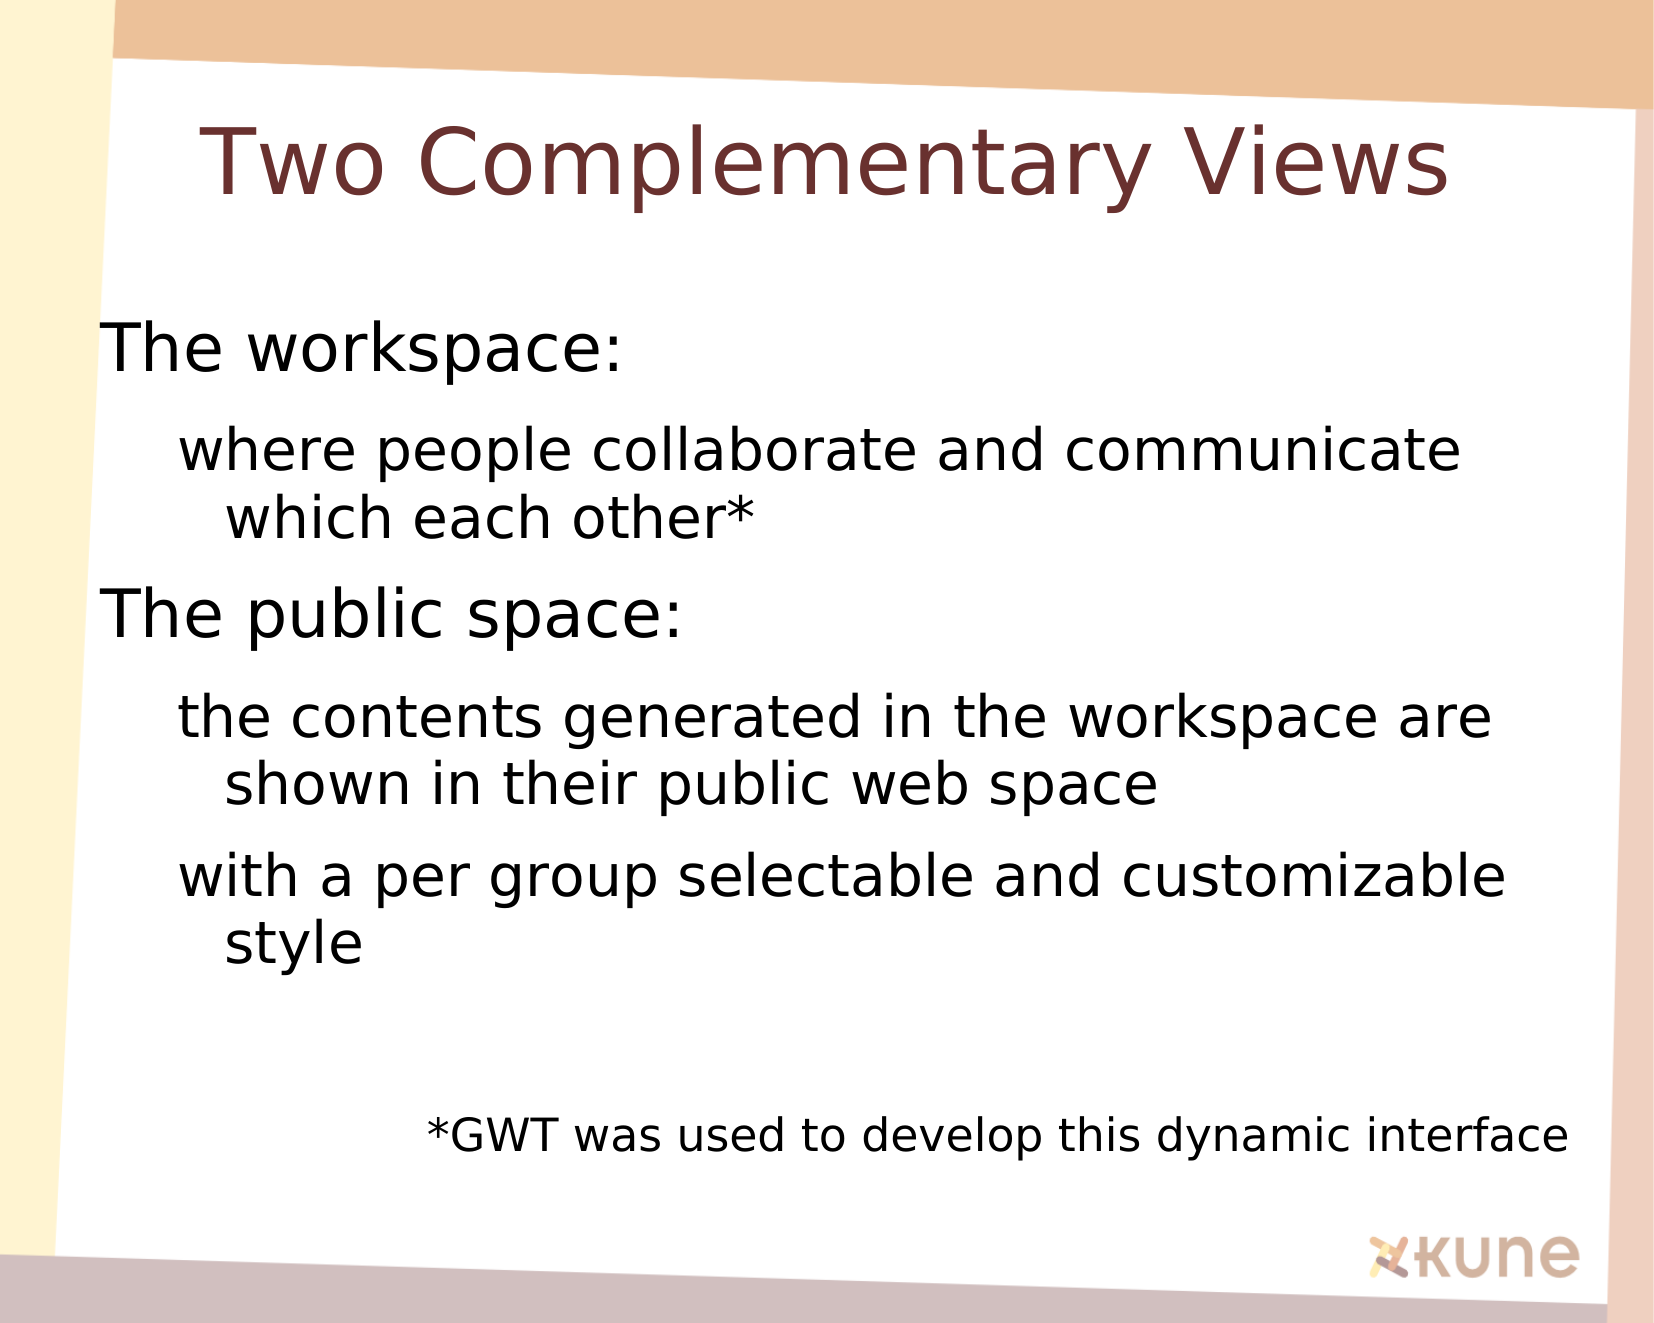

# Two Complementary Views
The workspace:
where people collaborate and communicate which each other*
The public space:
the contents generated in the workspace are shown in their public web space
with a per group selectable and customizable style
*GWT was used to develop this dynamic interface